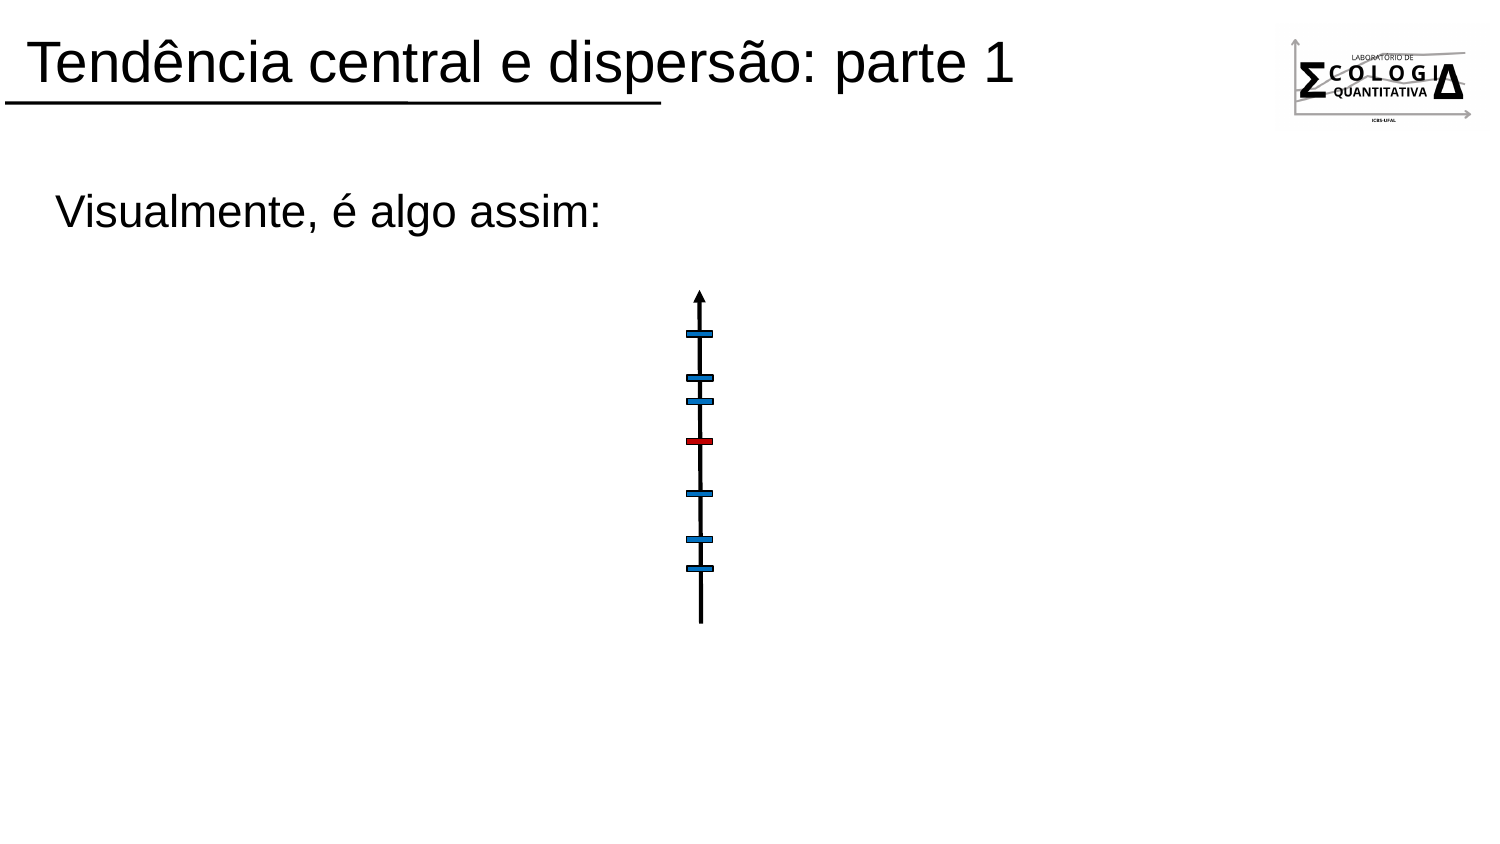

Tendência central e dispersão: parte 1
Visualmente, é algo assim: